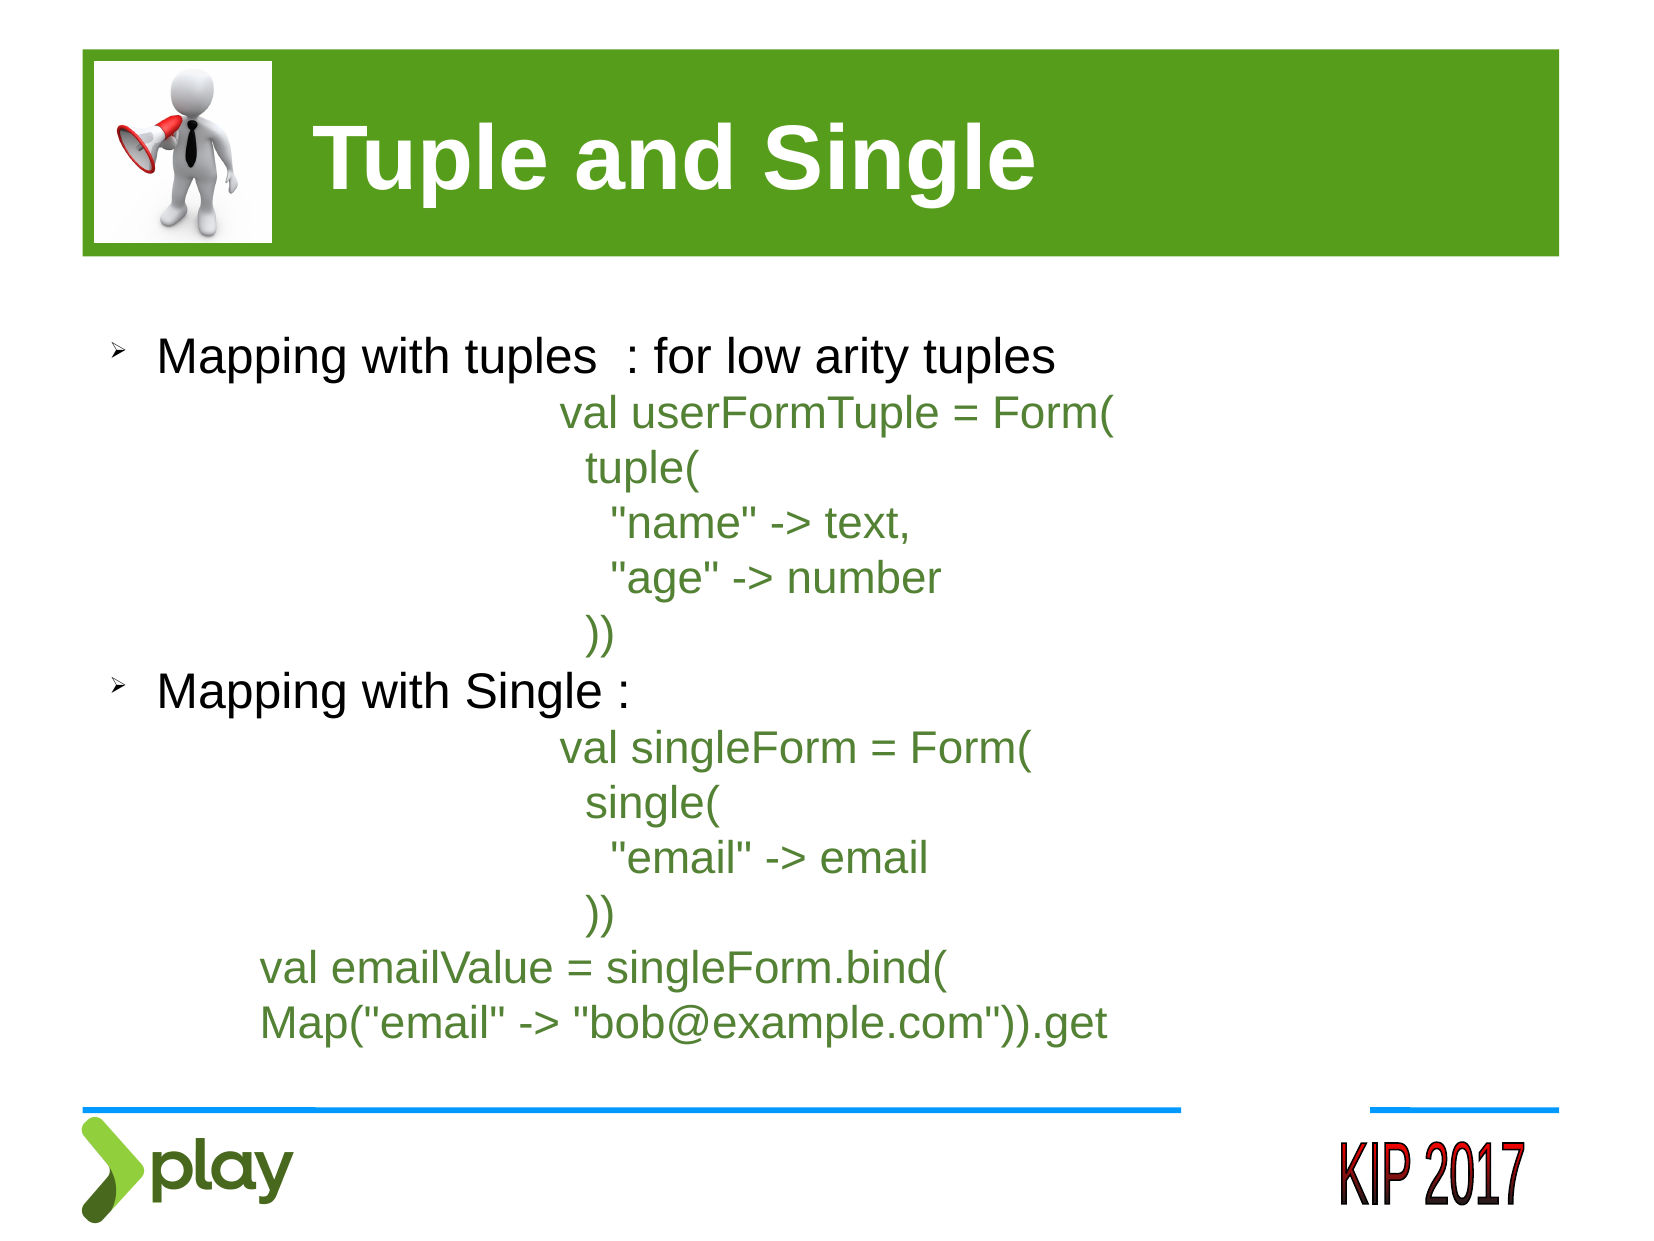

# Tuple and Single
Mapping with tuples : for low arity tuples
val userFormTuple = Form(
 tuple(
 "name" -> text,
 "age" -> number
 ))
Mapping with Single :
val singleForm = Form(
 single(
 "email" -> email
 ))
val emailValue = singleForm.bind(
Map("email" -> "bob@example.com")).get